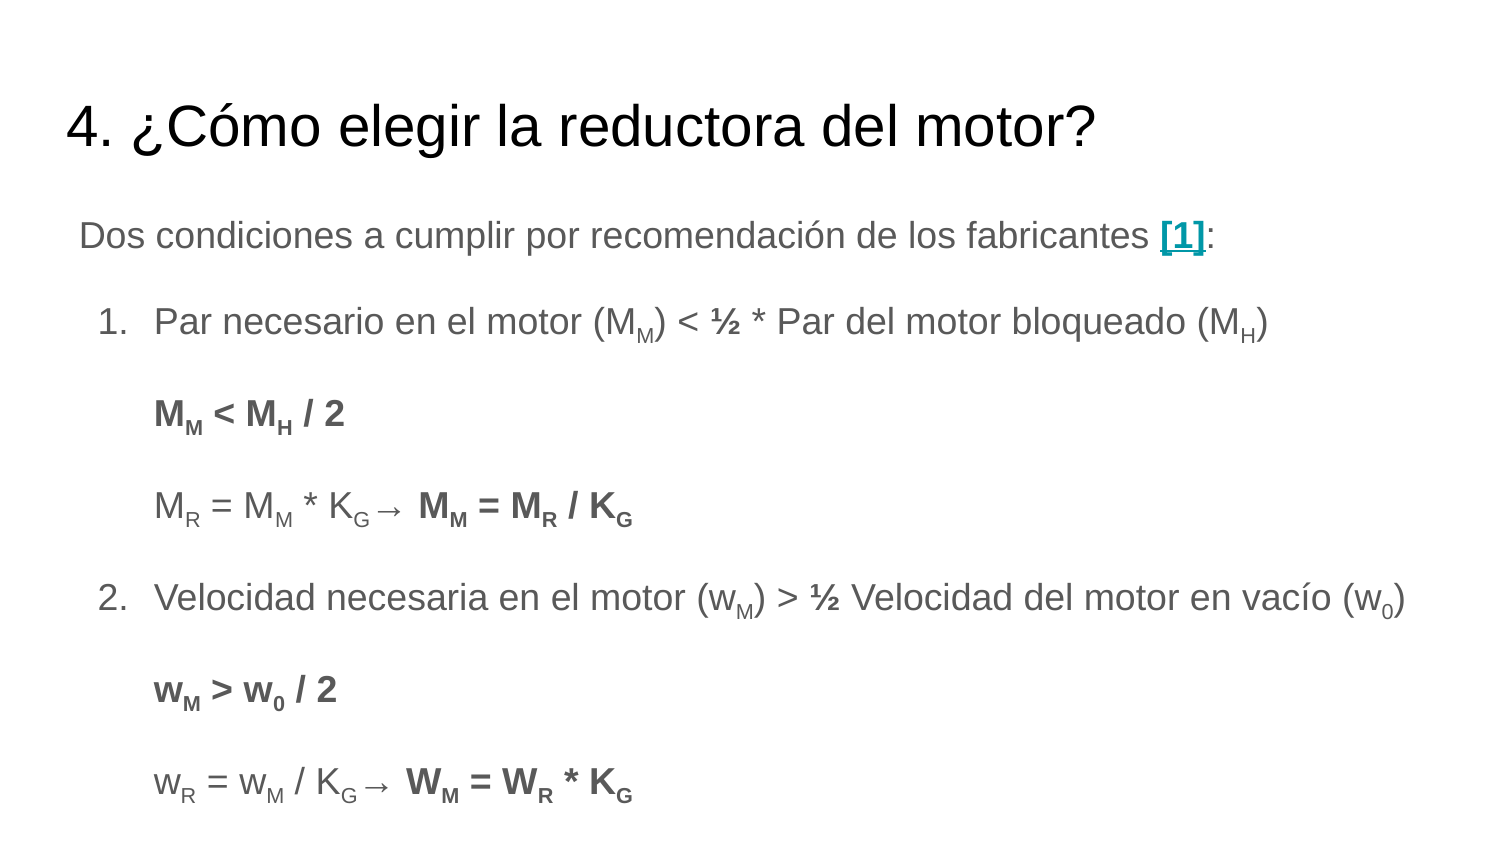

# 4. ¿Cómo elegir la reductora del motor?
Dos condiciones a cumplir por recomendación de los fabricantes [1]:
Par necesario en el motor (MM) < ½ * Par del motor bloqueado (MH)
MM < MH / 2
MR = MM * KG→ MM = MR / KG
Velocidad necesaria en el motor (wM) > ½ Velocidad del motor en vacío (w0)
wM > w0 / 2
wR = wM / KG→ WM = WR * KG